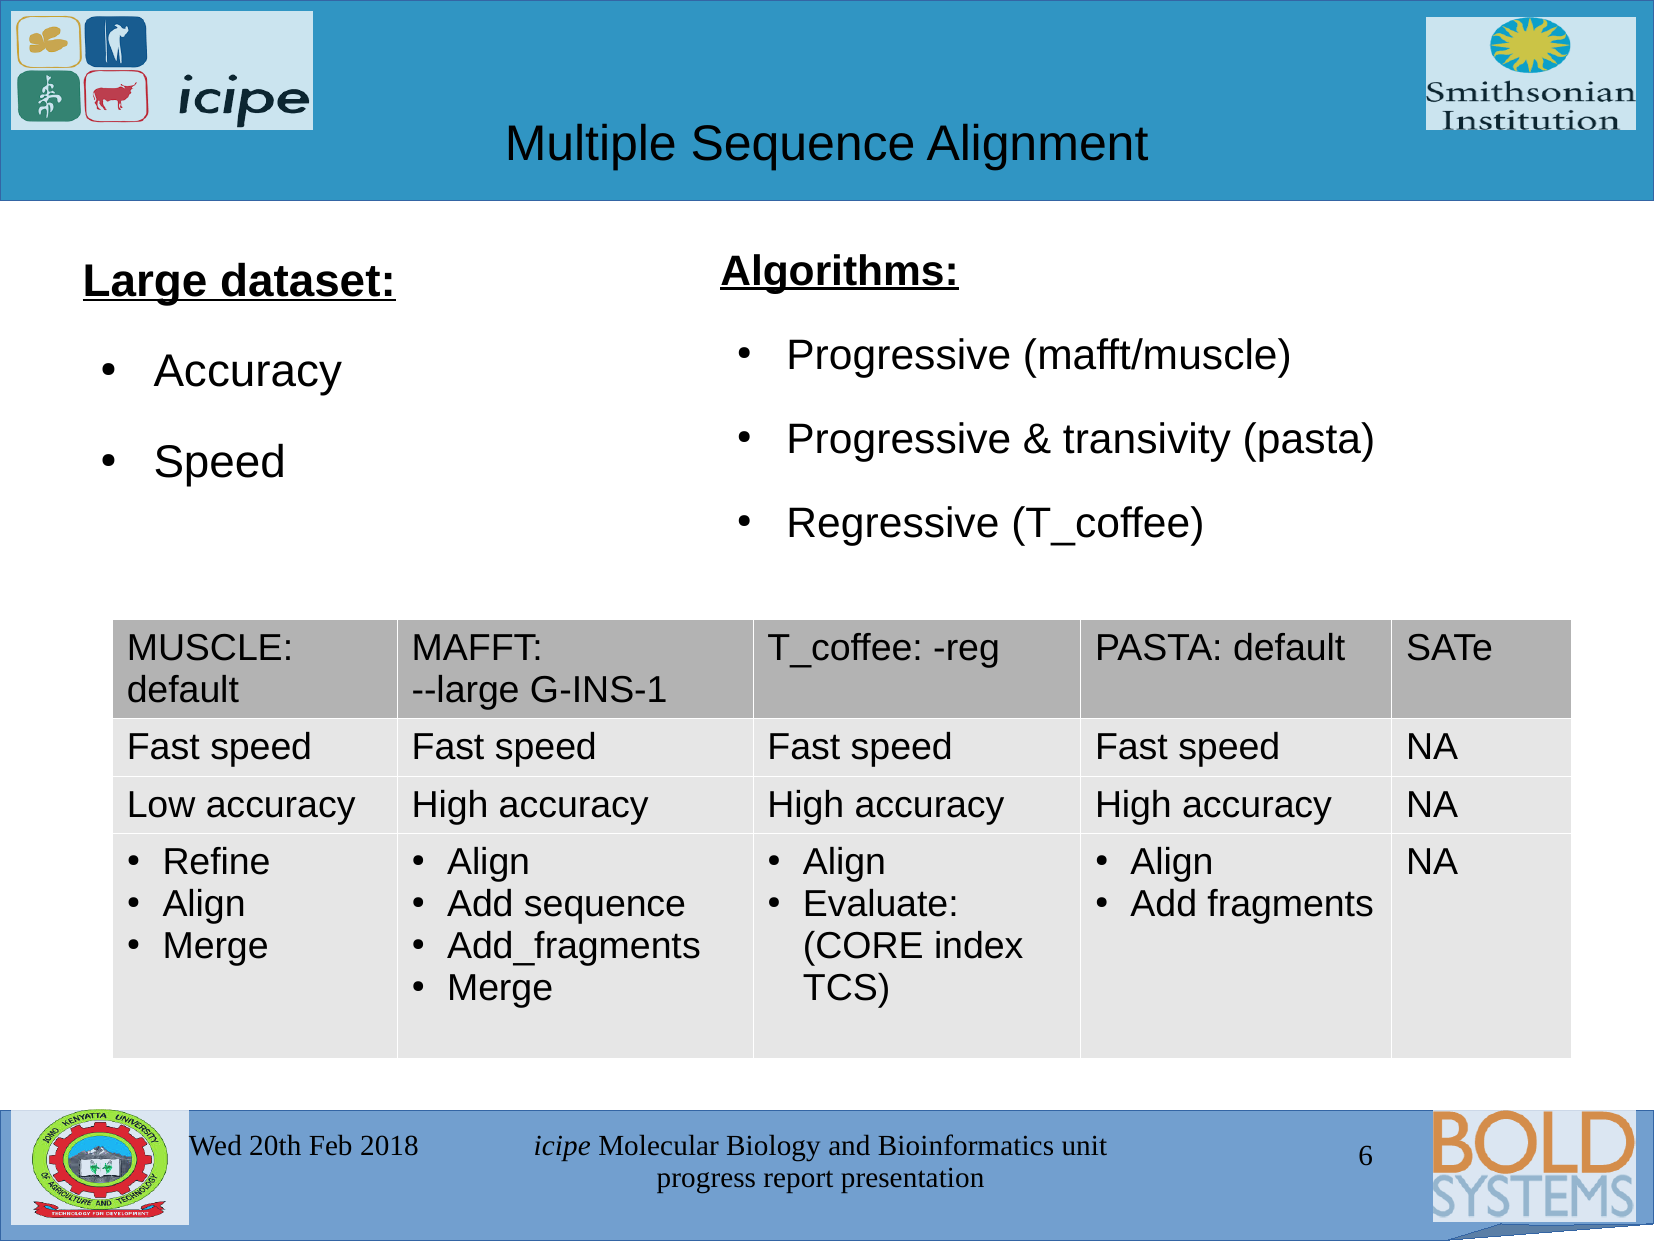

# Multiple Sequence Alignment
Algorithms:
Progressive (mafft/muscle)
Progressive & transivity (pasta)
Regressive (T_coffee)
Large dataset:
Accuracy
Speed
| MUSCLE: default | MAFFT: --large G-INS-1 | T\_coffee: -reg | PASTA: default | SATe |
| --- | --- | --- | --- | --- |
| Fast speed | Fast speed | Fast speed | Fast speed | NA |
| Low accuracy | High accuracy | High accuracy | High accuracy | NA |
| Refine Align Merge | Align Add sequence Add\_fragments Merge | Align Evaluate: (CORE index TCS) | Align Add fragments | NA |